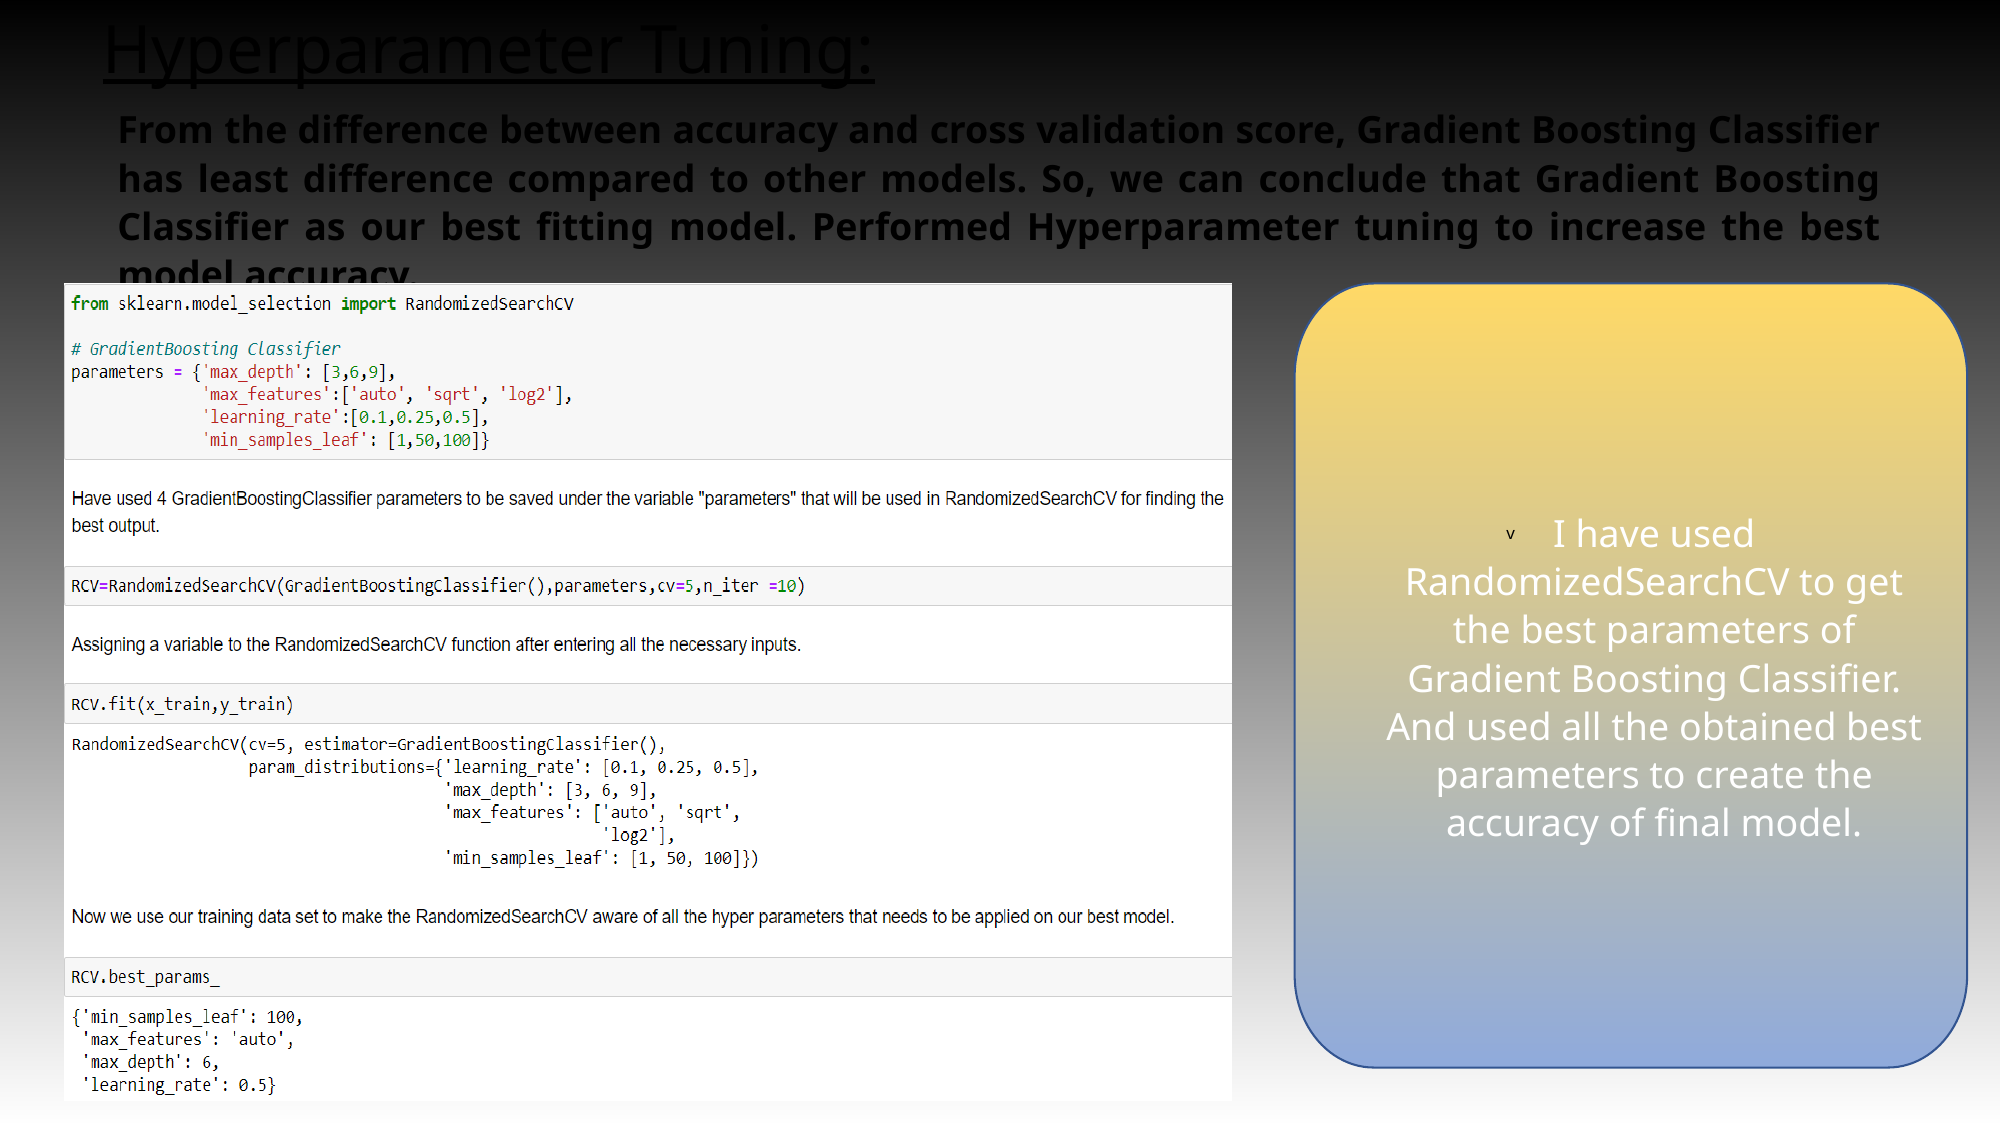

Hyperparameter Tuning:
From the difference between accuracy and cross validation score, Gradient Boosting Classifier has least difference compared to other models. So, we can conclude that Gradient Boosting Classifier as our best fitting model. Performed Hyperparameter tuning to increase the best model accuracy.
I have used RandomizedSearchCV to get the best parameters of Gradient Boosting Classifier. And used all the obtained best parameters to create the accuracy of final model.